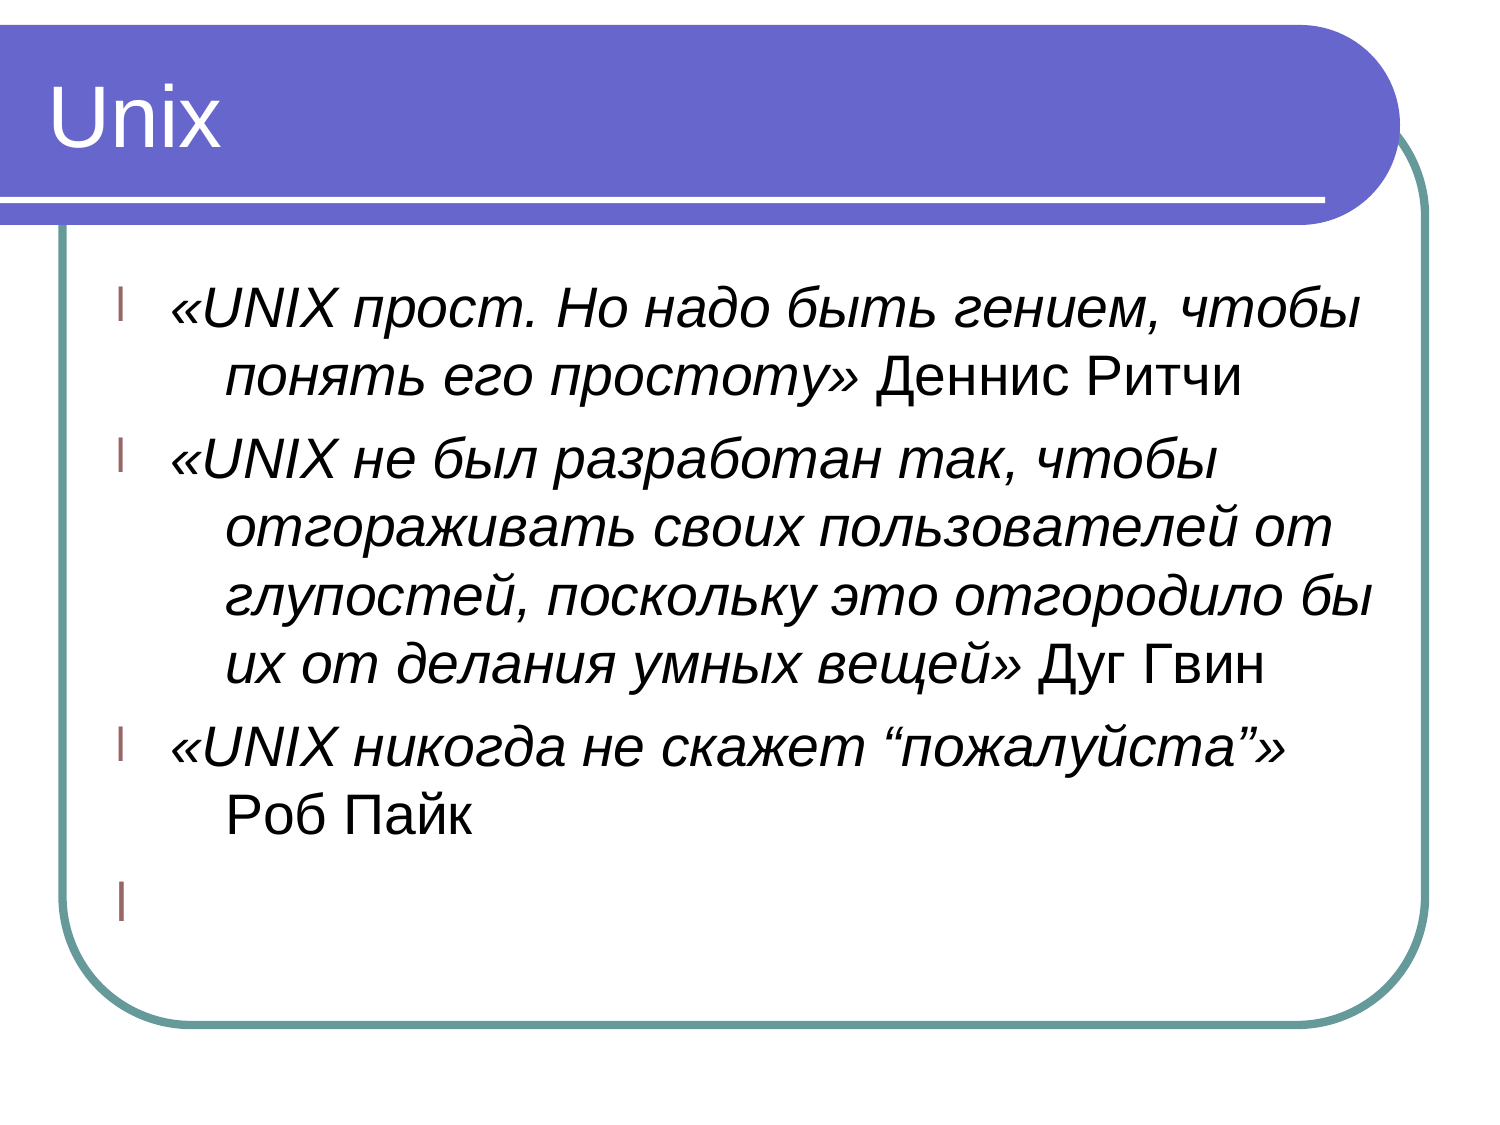

# Unix
«UNIX прост. Но надо быть гением, чтобы понять его простоту» Деннис Ритчи
«UNIX не был разработан так, чтобы отгораживать своих пользователей от глупостей, поскольку это отгородило бы их от делания умных вещей» Дуг Гвин
«UNIX никогда не скажет “пожалуйста”» Роб Пайк